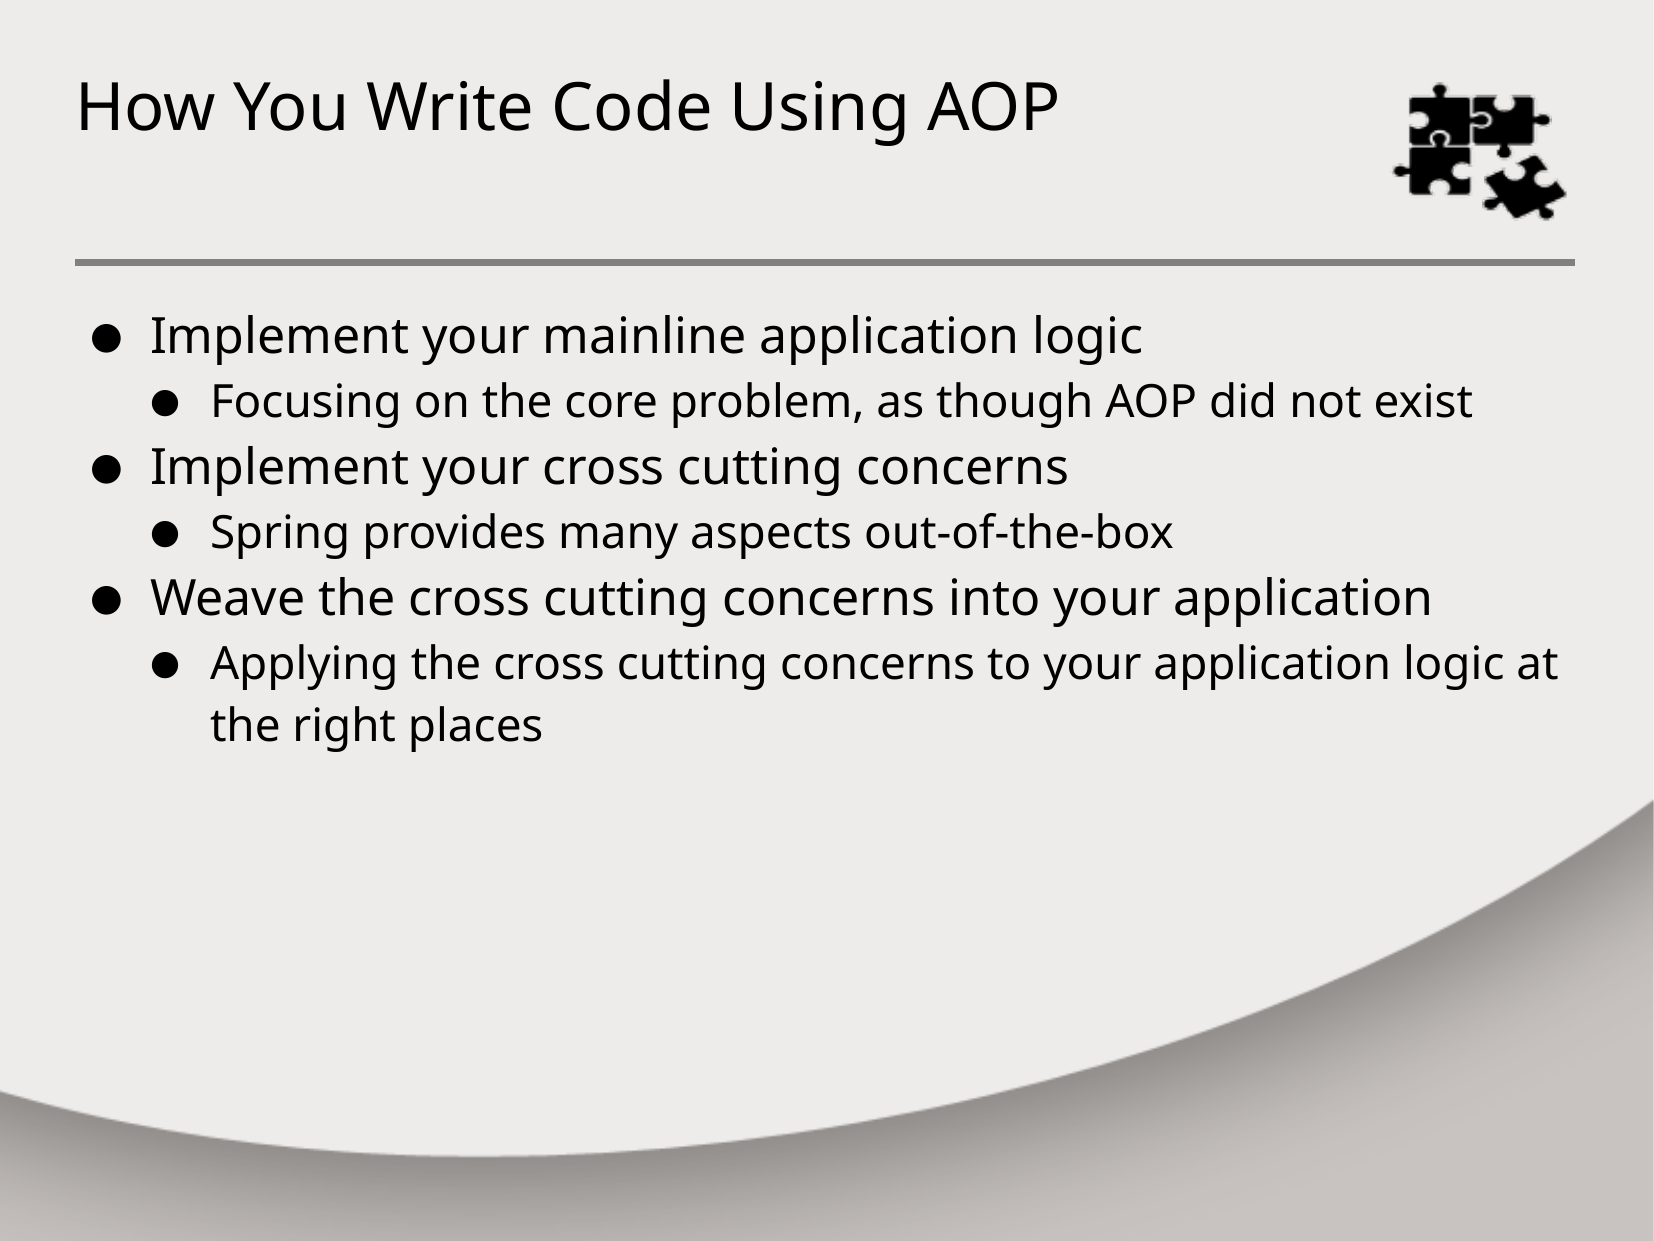

# How You Write Code Using AOP
Implement your mainline application logic
Focusing on the core problem, as though AOP did not exist
Implement your cross cutting concerns
Spring provides many aspects out-of-the-box
Weave the cross cutting concerns into your application
Applying the cross cutting concerns to your application logic at the right places